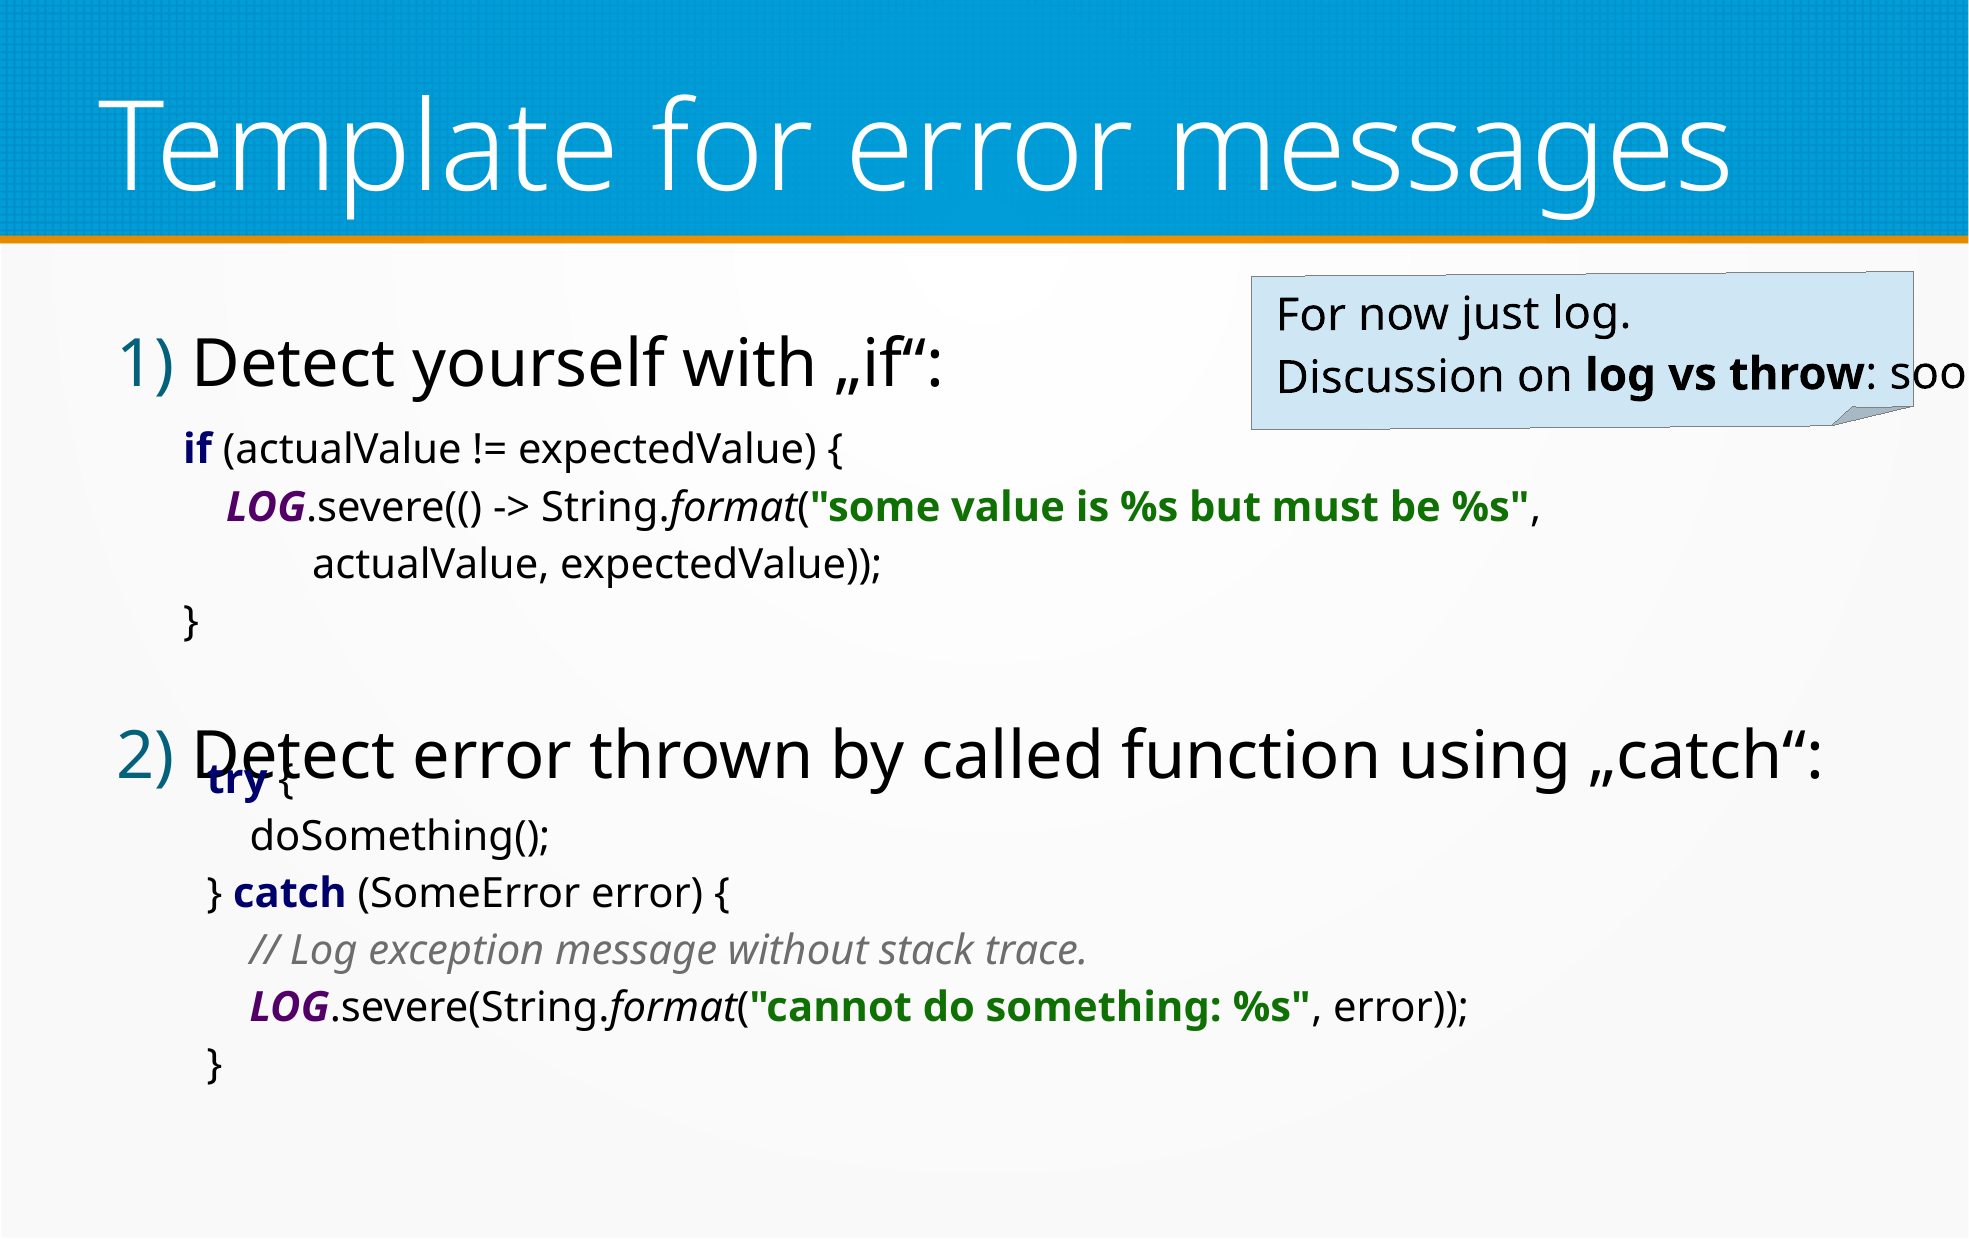

# Template for error messages
For now just log.
Discussion on log vs throw: soon
 Detect yourself with „if“:
 Detect error thrown by called function using „catch“:
if (actualValue != expectedValue) {
 LOG.severe(() -> String.format("some value is %s but must be %s",
 actualValue, expectedValue));
}
try {
 doSomething();
} catch (SomeError error) {
 // Log exception message without stack trace.
 LOG.severe(String.format("cannot do something: %s", error));
}